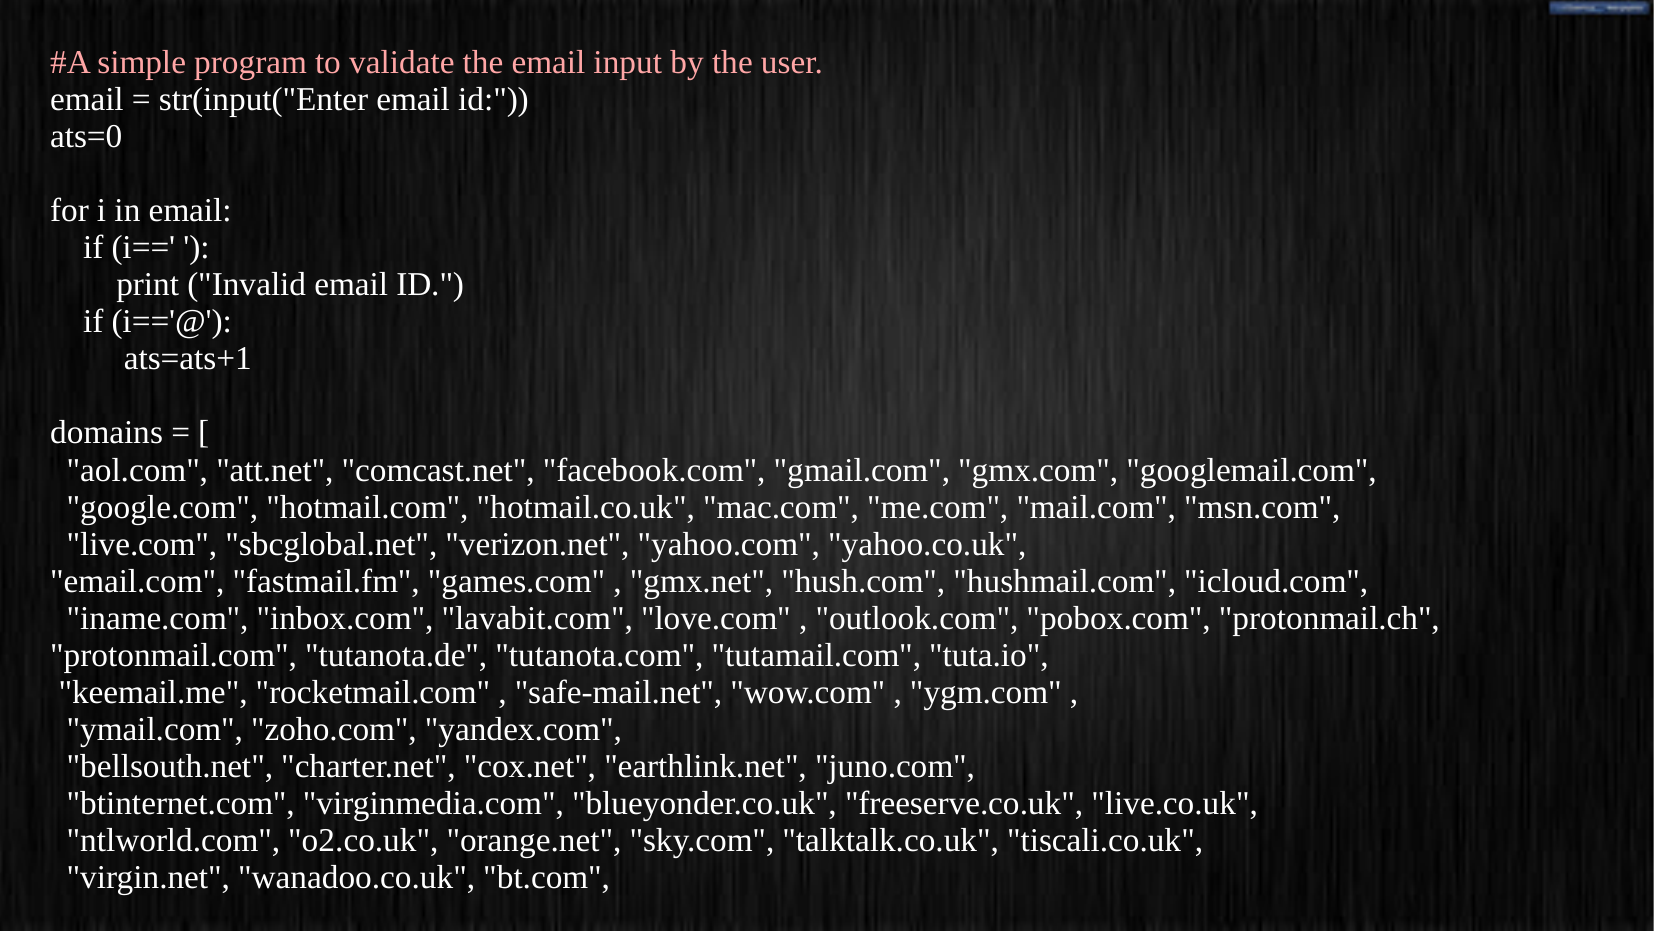

#A simple program to validate the email input by the user.
email = str(input("Enter email id:"))
ats=0
for i in email:
 if (i==' '):
 print ("Invalid email ID.")
 if (i=='@'):
 	ats=ats+1
domains = [
 "aol.com", "att.net", "comcast.net", "facebook.com", "gmail.com", "gmx.com", "googlemail.com",
 "google.com", "hotmail.com", "hotmail.co.uk", "mac.com", "me.com", "mail.com", "msn.com",
 "live.com", "sbcglobal.net", "verizon.net", "yahoo.com", "yahoo.co.uk",
"email.com", "fastmail.fm", "games.com" , "gmx.net", "hush.com", "hushmail.com", "icloud.com",
 "iname.com", "inbox.com", "lavabit.com", "love.com" , "outlook.com", "pobox.com", "protonmail.ch", "protonmail.com", "tutanota.de", "tutanota.com", "tutamail.com", "tuta.io",
 "keemail.me", "rocketmail.com" , "safe-mail.net", "wow.com" , "ygm.com" ,
 "ymail.com", "zoho.com", "yandex.com",
 "bellsouth.net", "charter.net", "cox.net", "earthlink.net", "juno.com",
 "btinternet.com", "virginmedia.com", "blueyonder.co.uk", "freeserve.co.uk", "live.co.uk",
 "ntlworld.com", "o2.co.uk", "orange.net", "sky.com", "talktalk.co.uk", "tiscali.co.uk",
 "virgin.net", "wanadoo.co.uk", "bt.com",